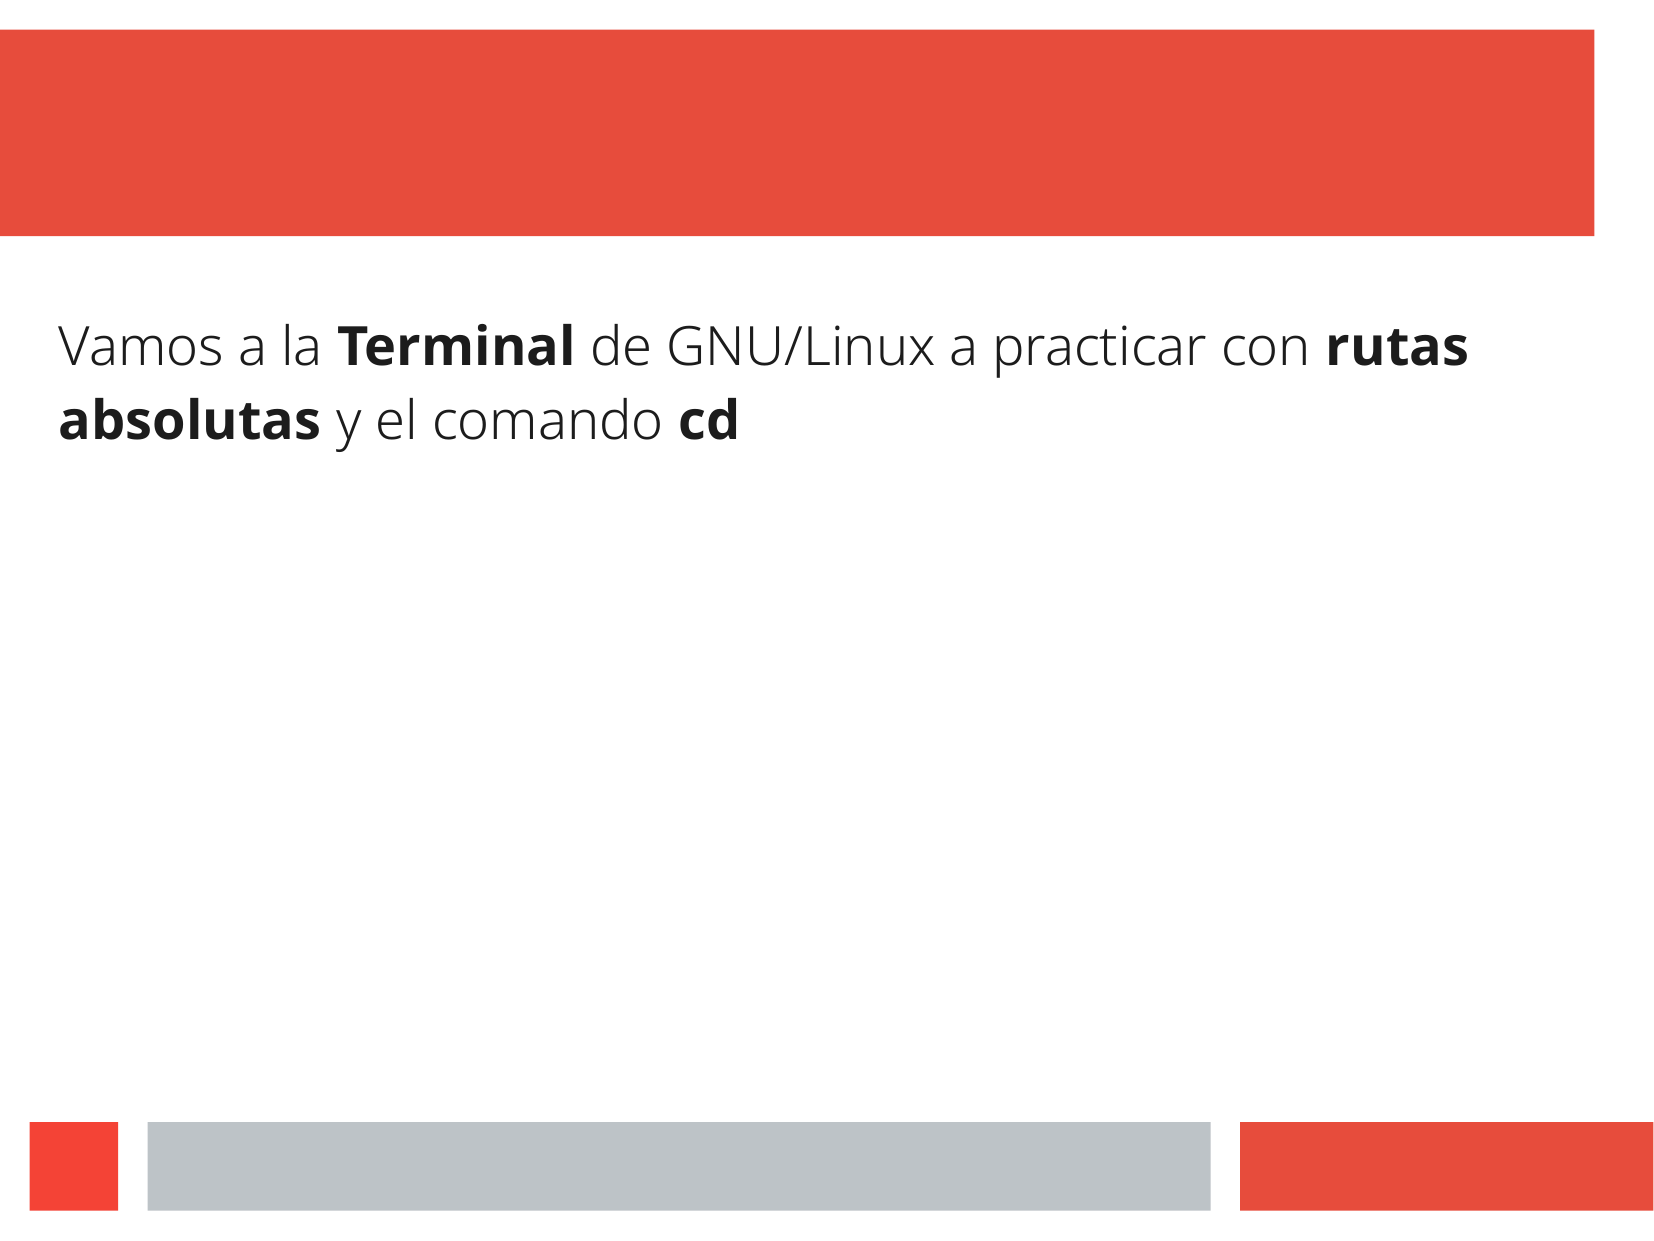

# Vamos a la Terminal de GNU/Linux a practicar con rutas absolutas y el comando cd